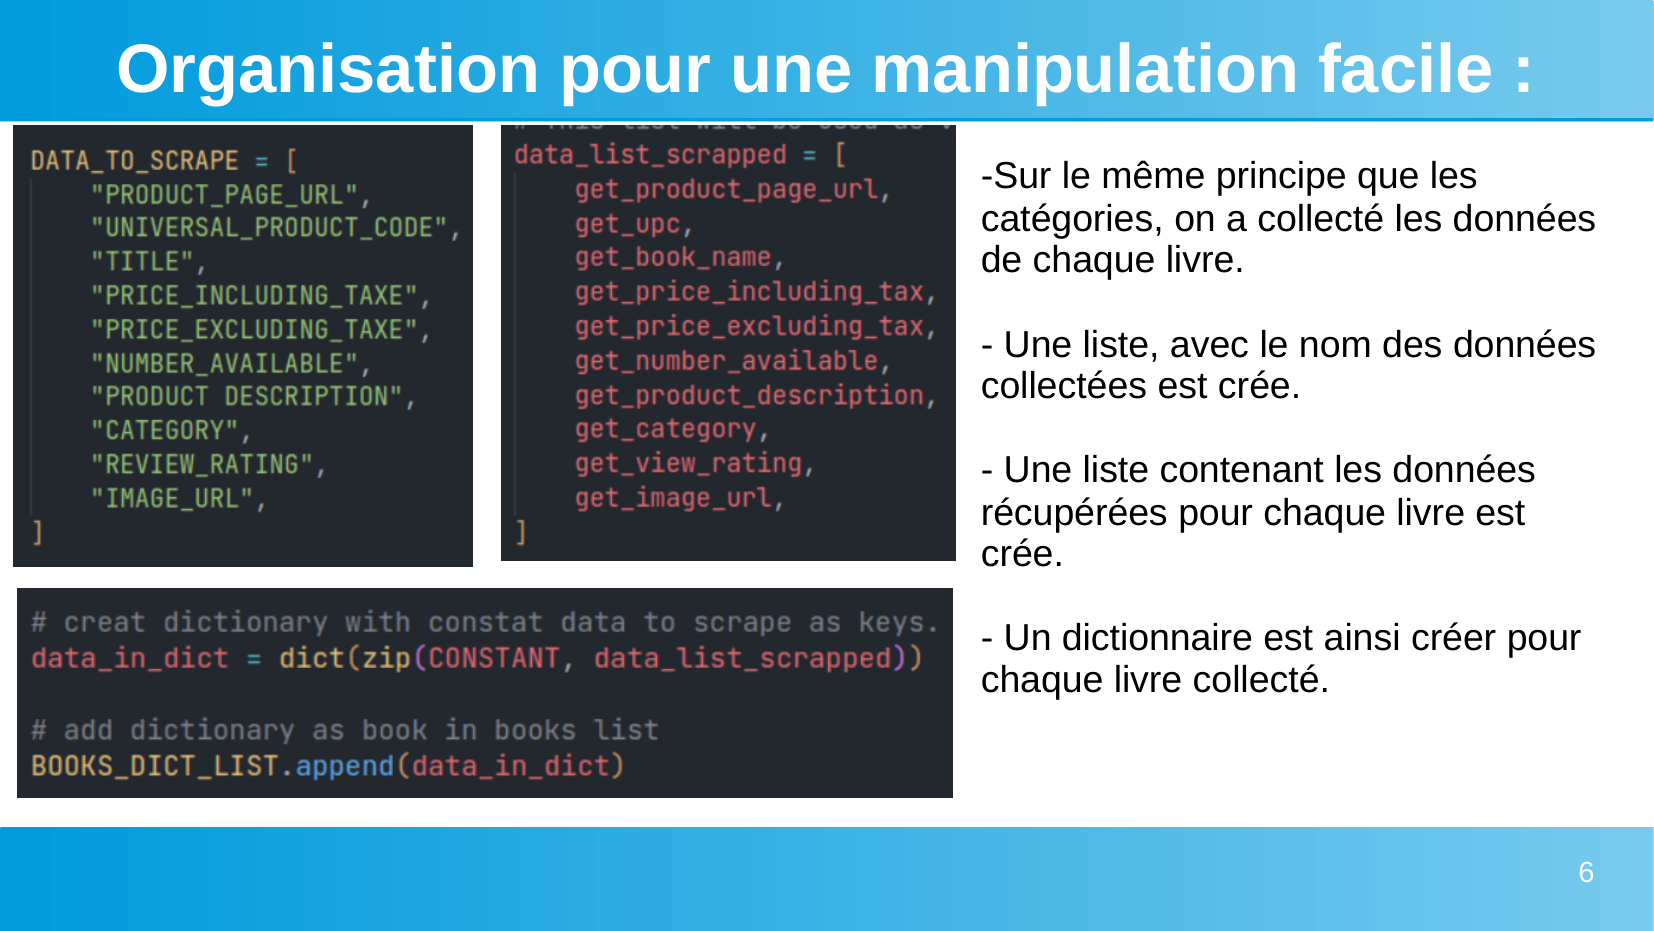

# Organisation pour une manipulation facile :
-Sur le même principe que les catégories, on a collecté les données de chaque livre.
- Une liste, avec le nom des données collectées est crée.
- Une liste contenant les données récupérées pour chaque livre est crée.
- Un dictionnaire est ainsi créer pour chaque livre collecté.
6